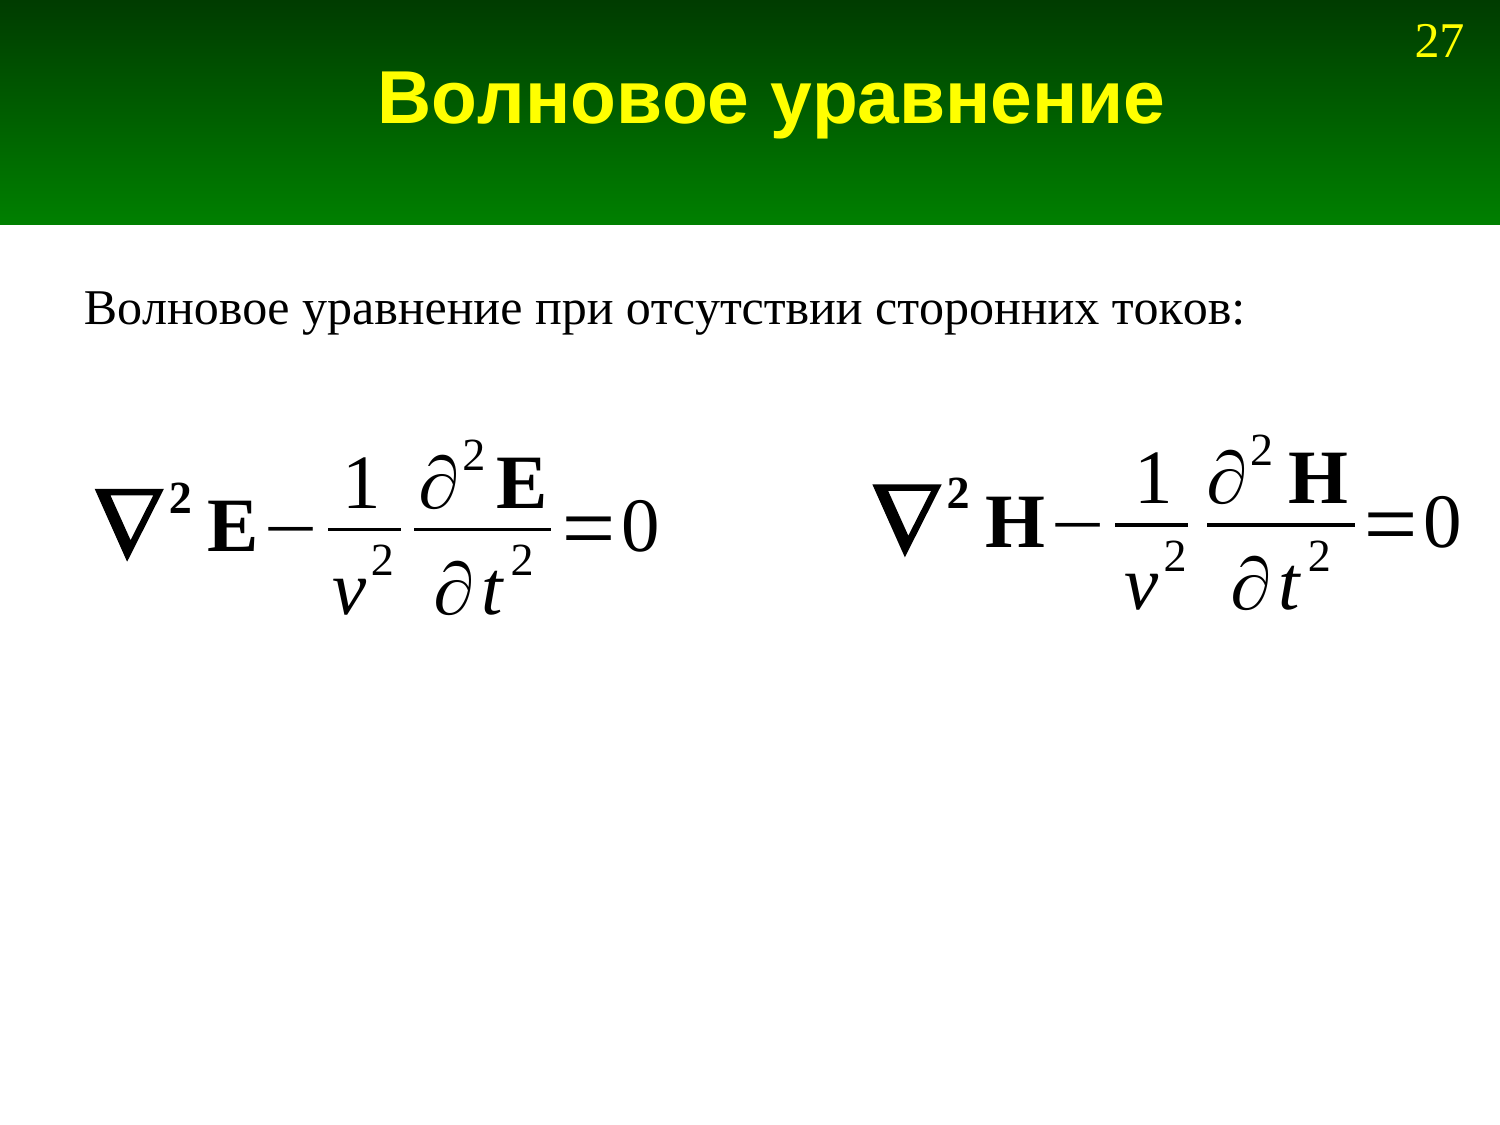

# Волновое уравнение
Волновое уравнение при отсутствии сторонних токов: